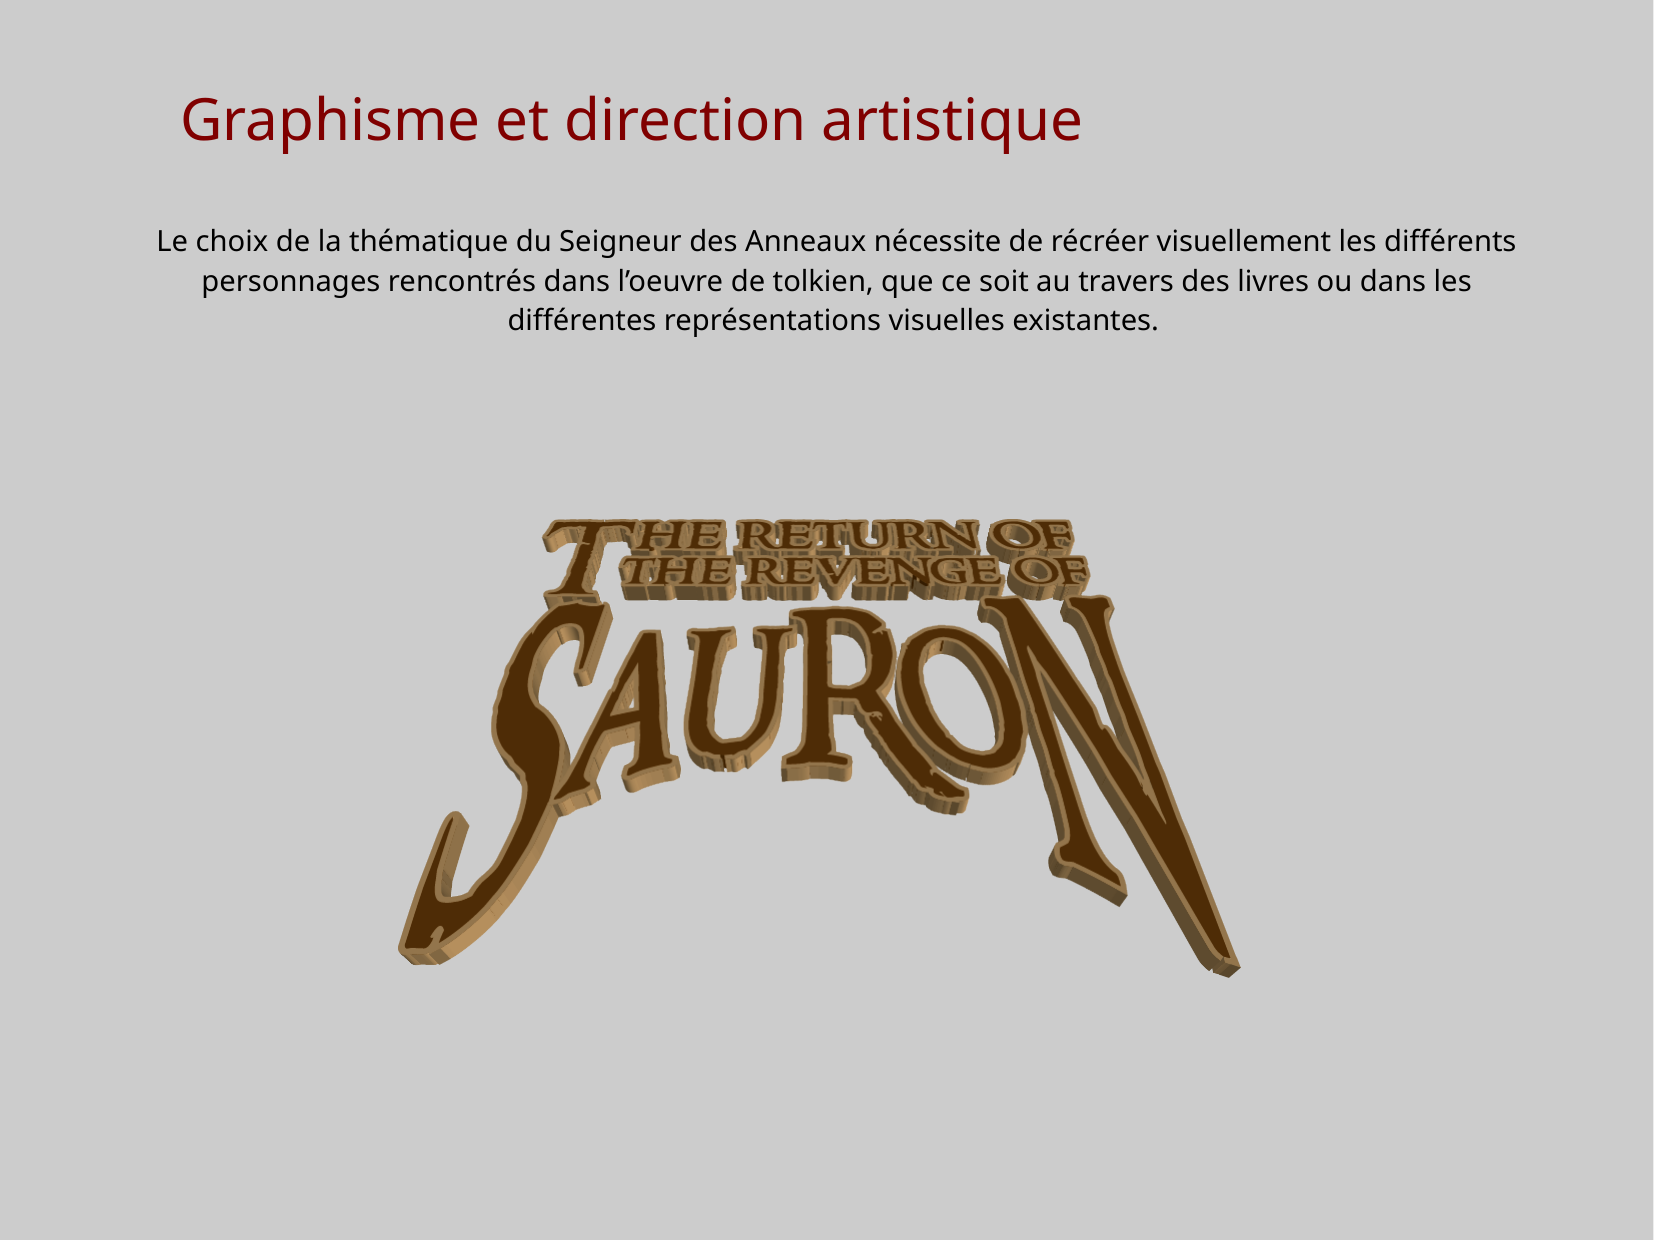

Graphisme et direction artistique
Le choix de la thématique du Seigneur des Anneaux nécessite de récréer visuellement les différents personnages rencontrés dans l’oeuvre de tolkien, que ce soit au travers des livres ou dans les différentes représentations visuelles existantes.